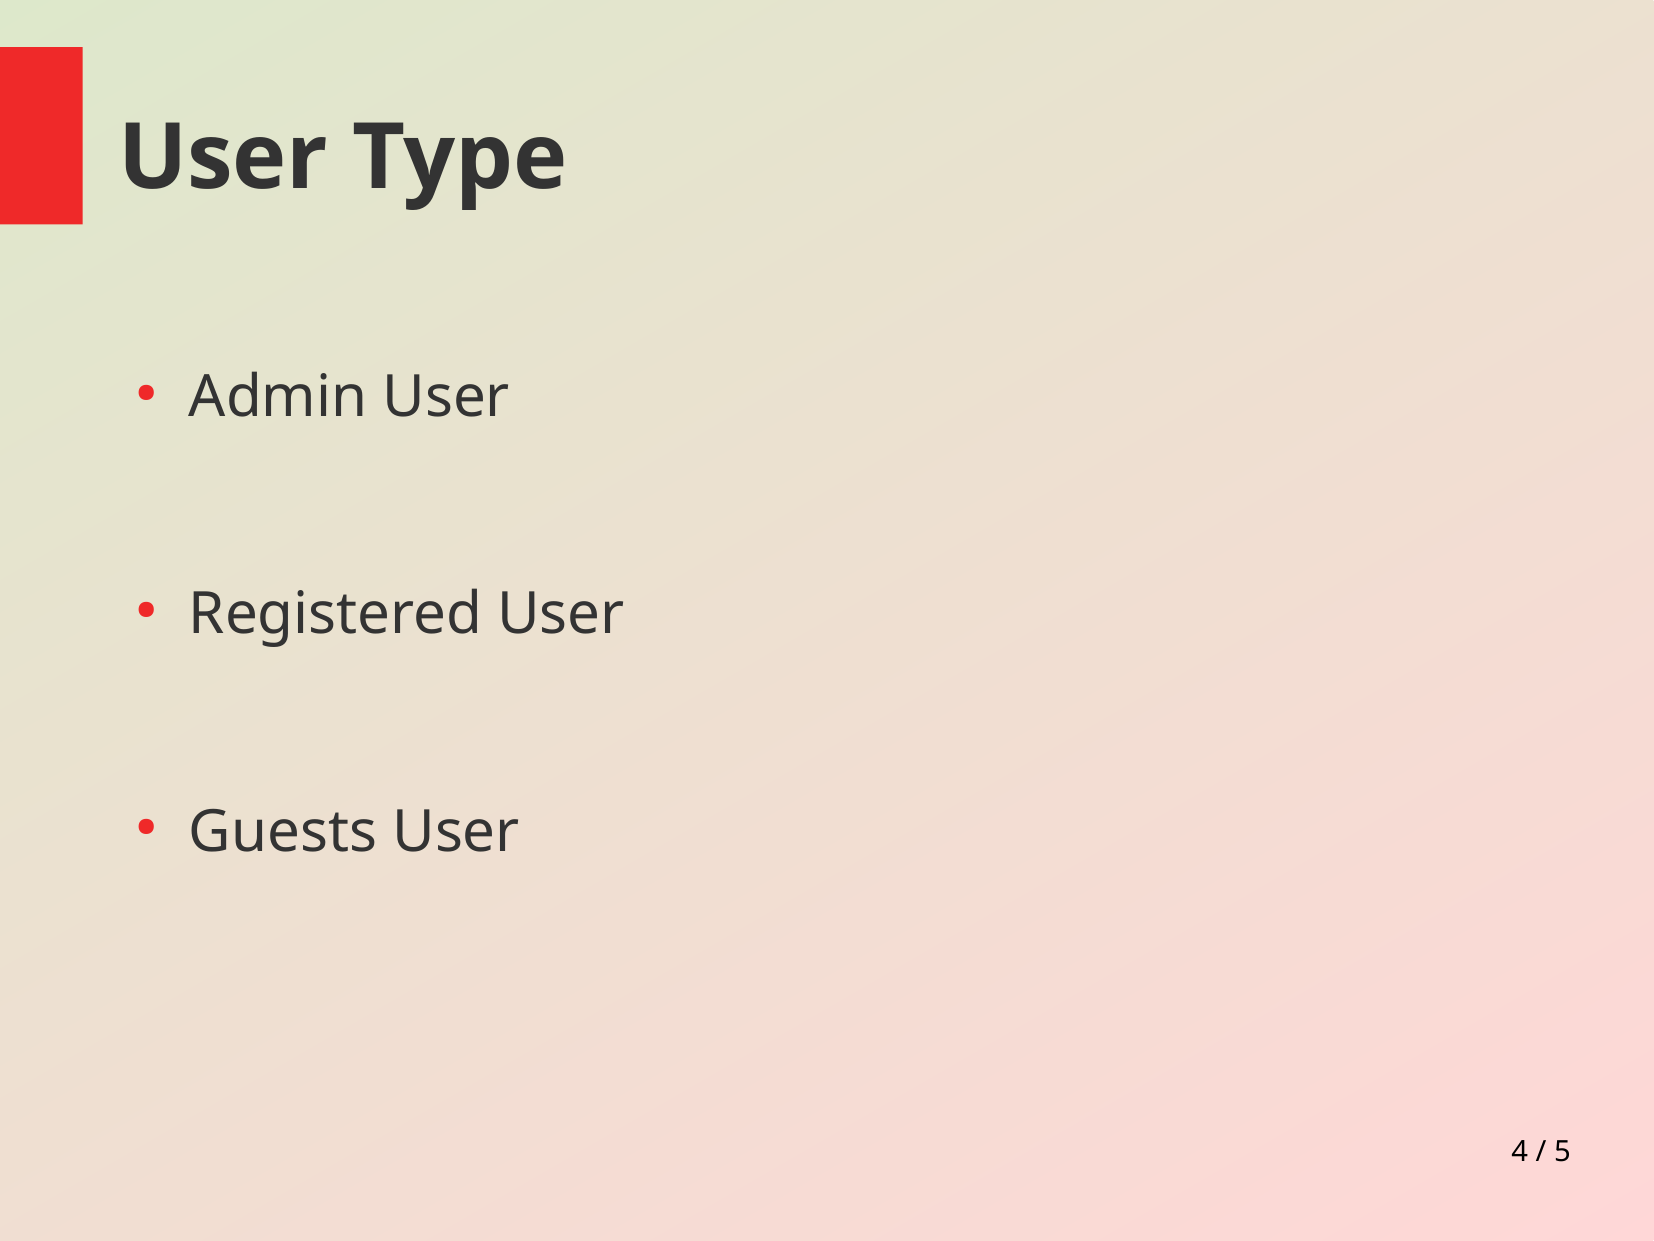

# User Type
Admin User
Registered User
Guests User
4